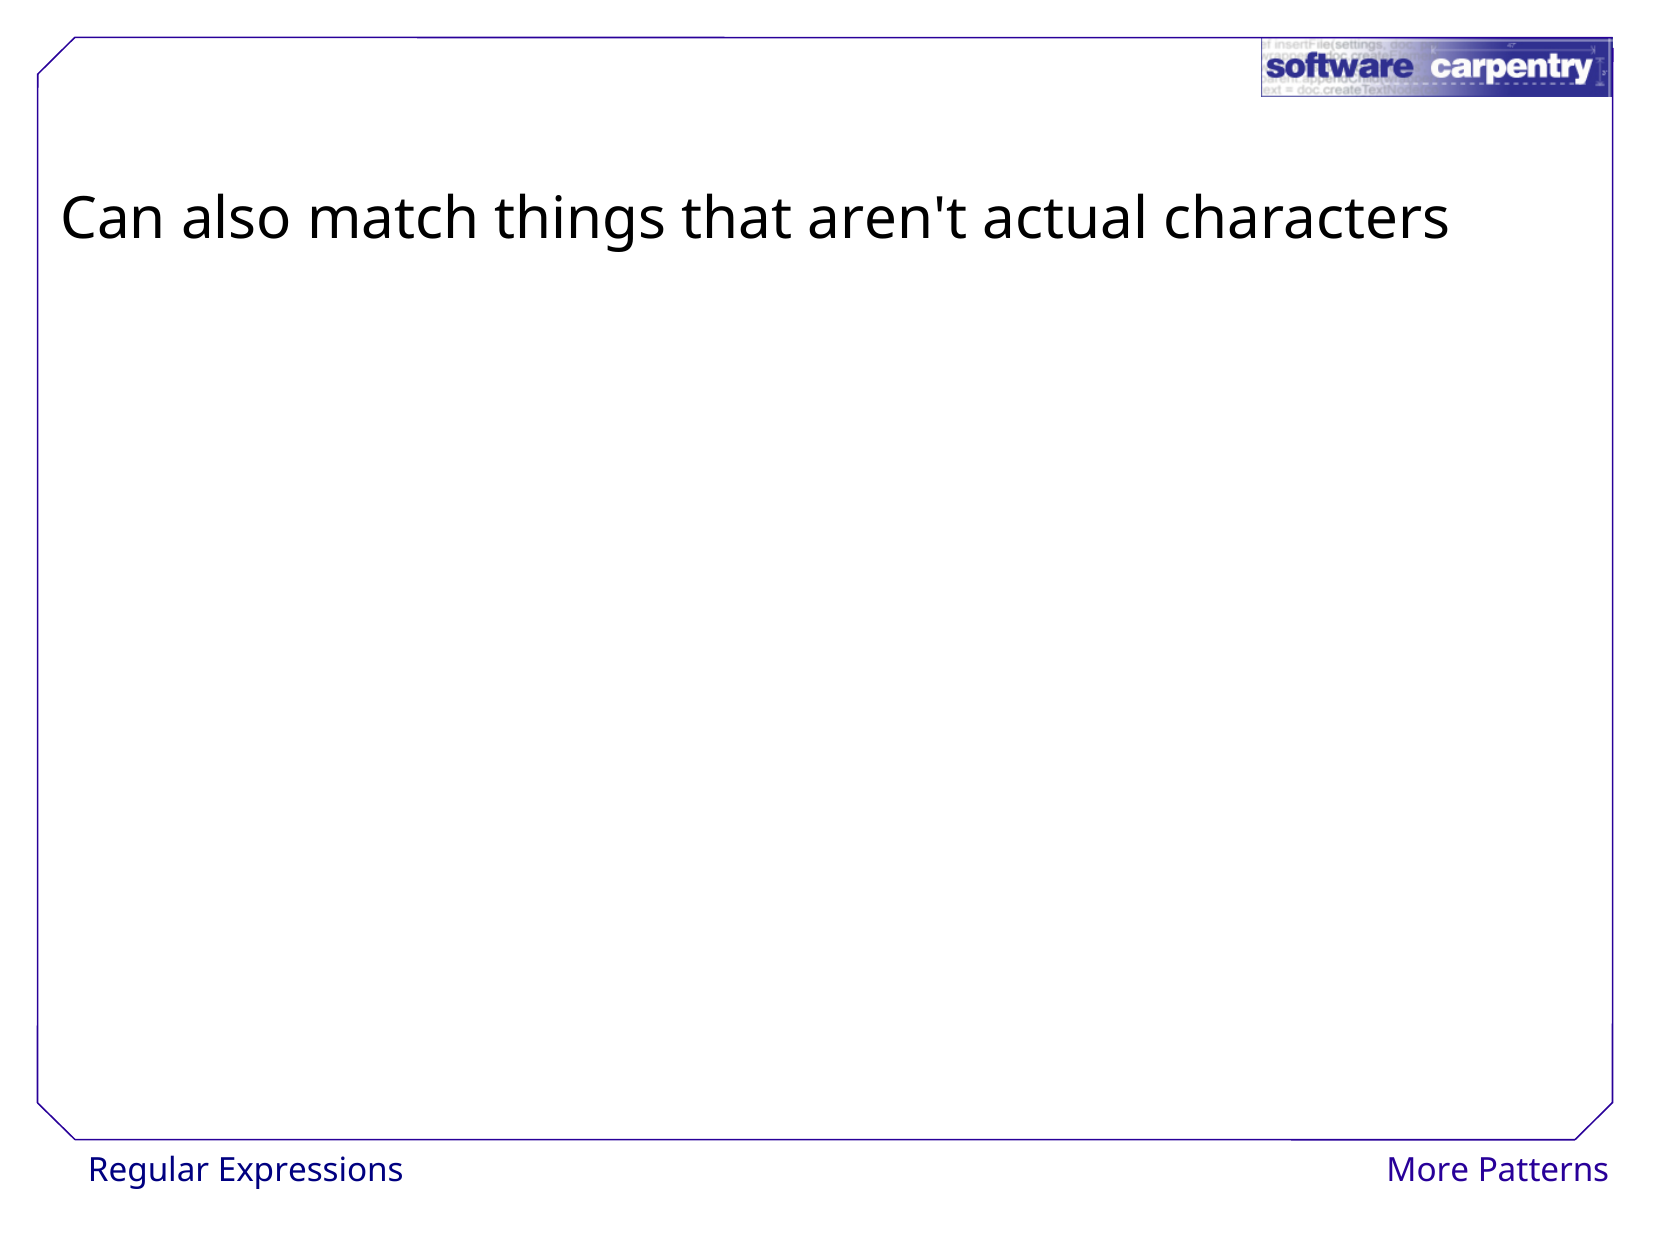

Can also match things that aren't actual characters